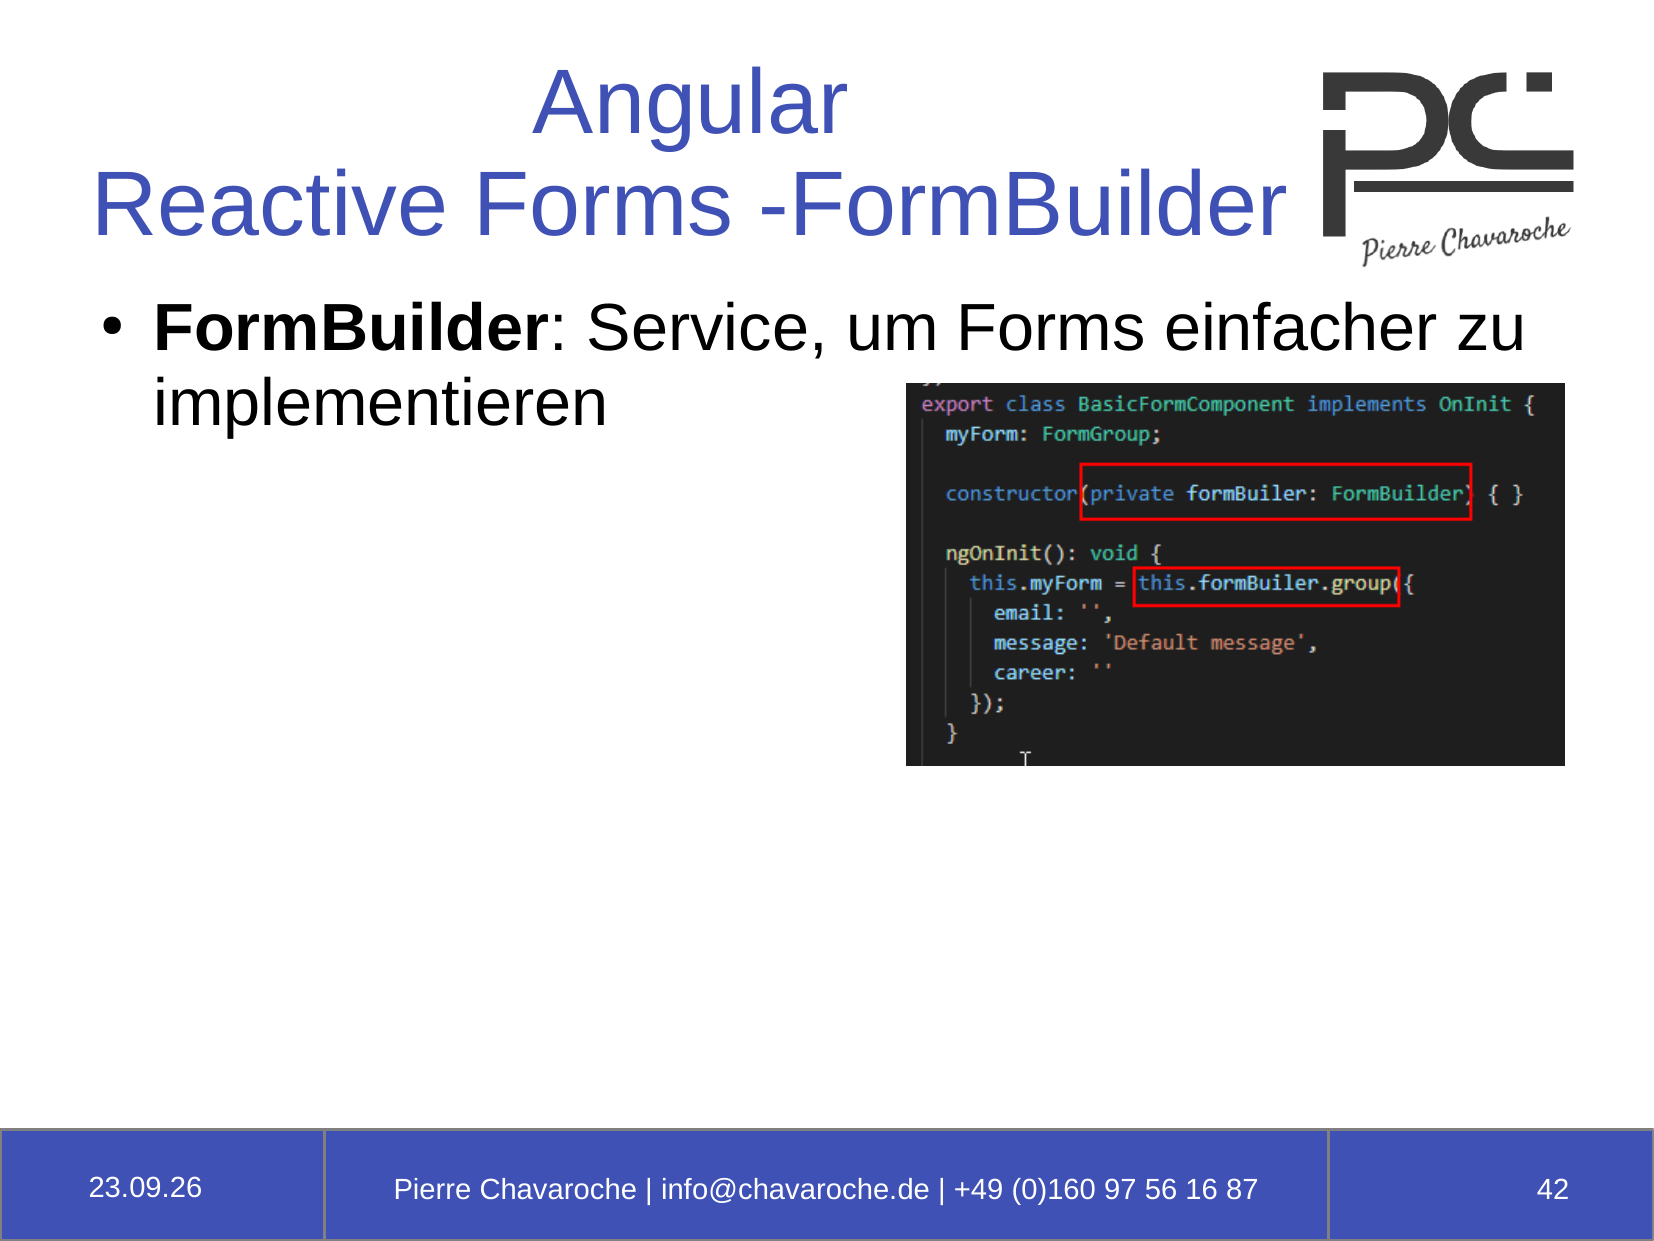

# Angular Reactive Forms -FormBuilder
FormBuilder: Service, um Forms einfacher zu implementieren
Pierre Chavaroche | info@chavaroche.de | +49 (0)160 97 56 16 87
42